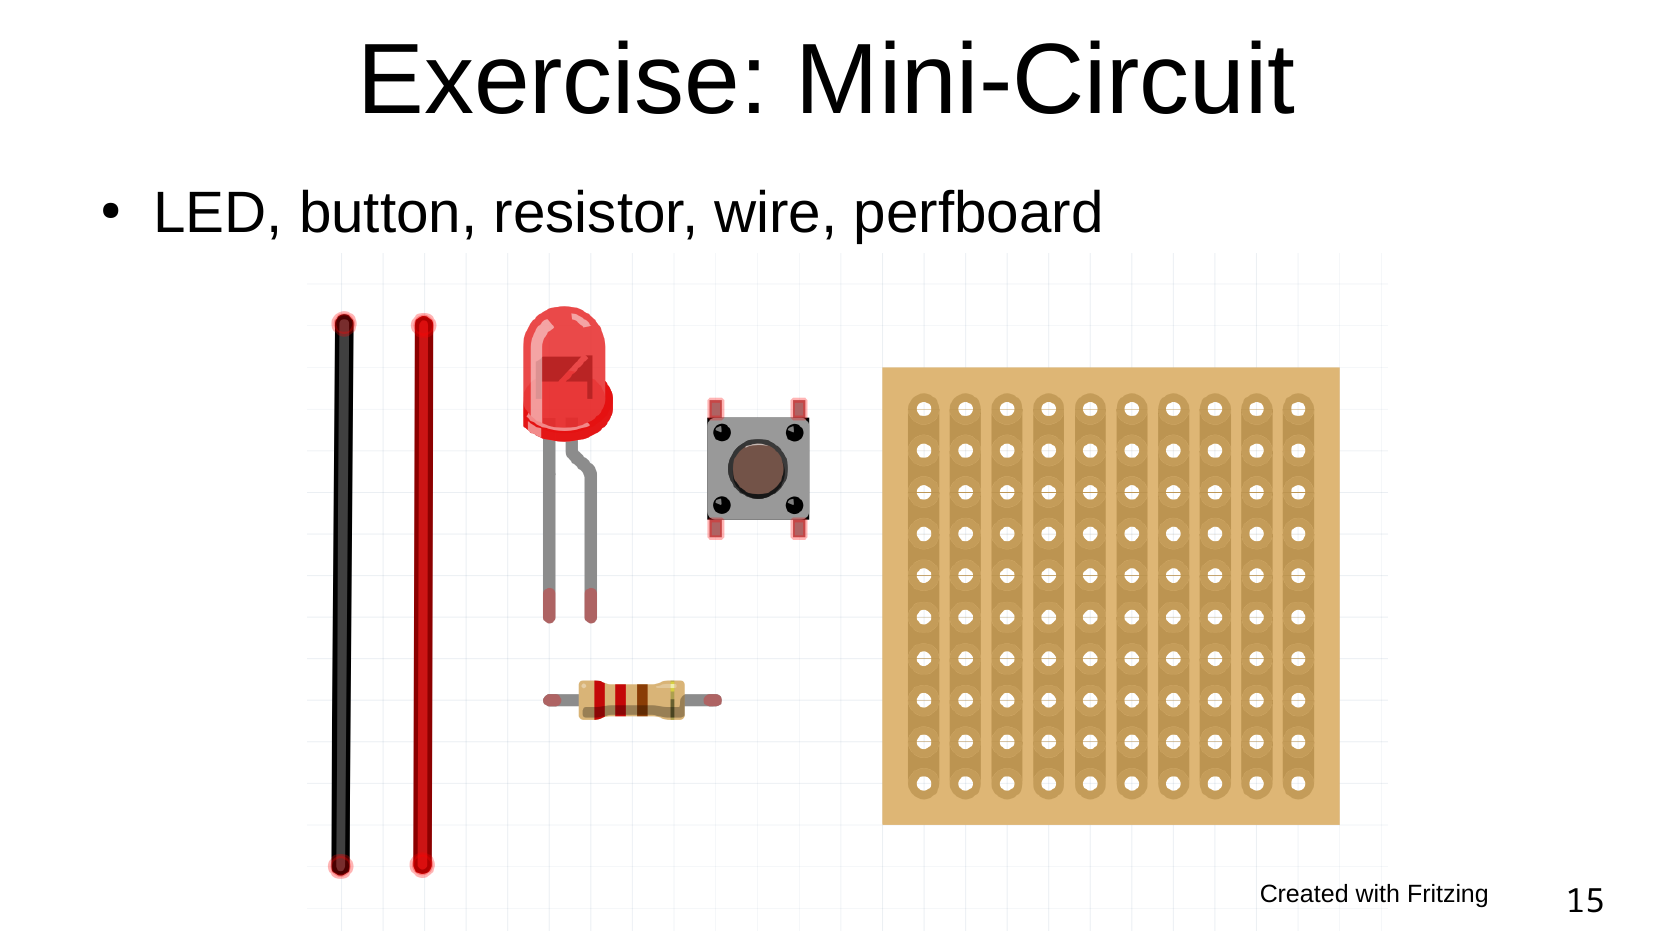

# Exercise: Mini-Circuit
LED, button, resistor, wire, perfboard
Created with Fritzing